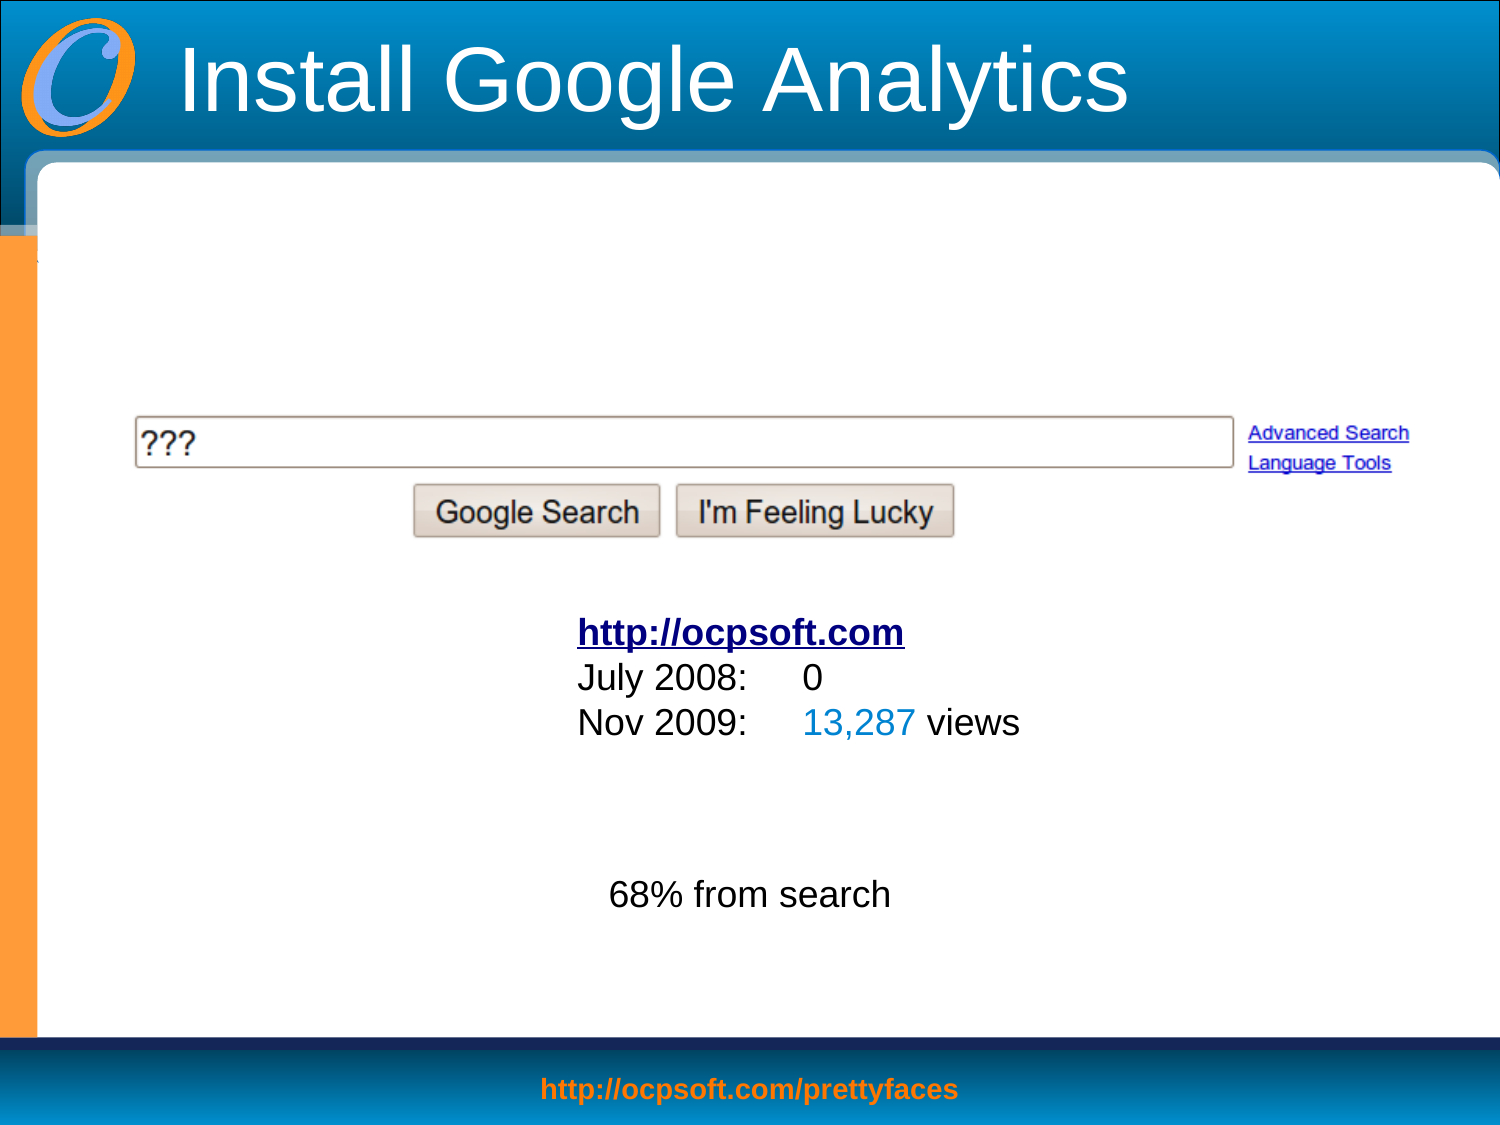

# Install Google Analytics
http://ocpsoft.com
July 2008:	0
Nov 2009:	13,287 views
68% from search